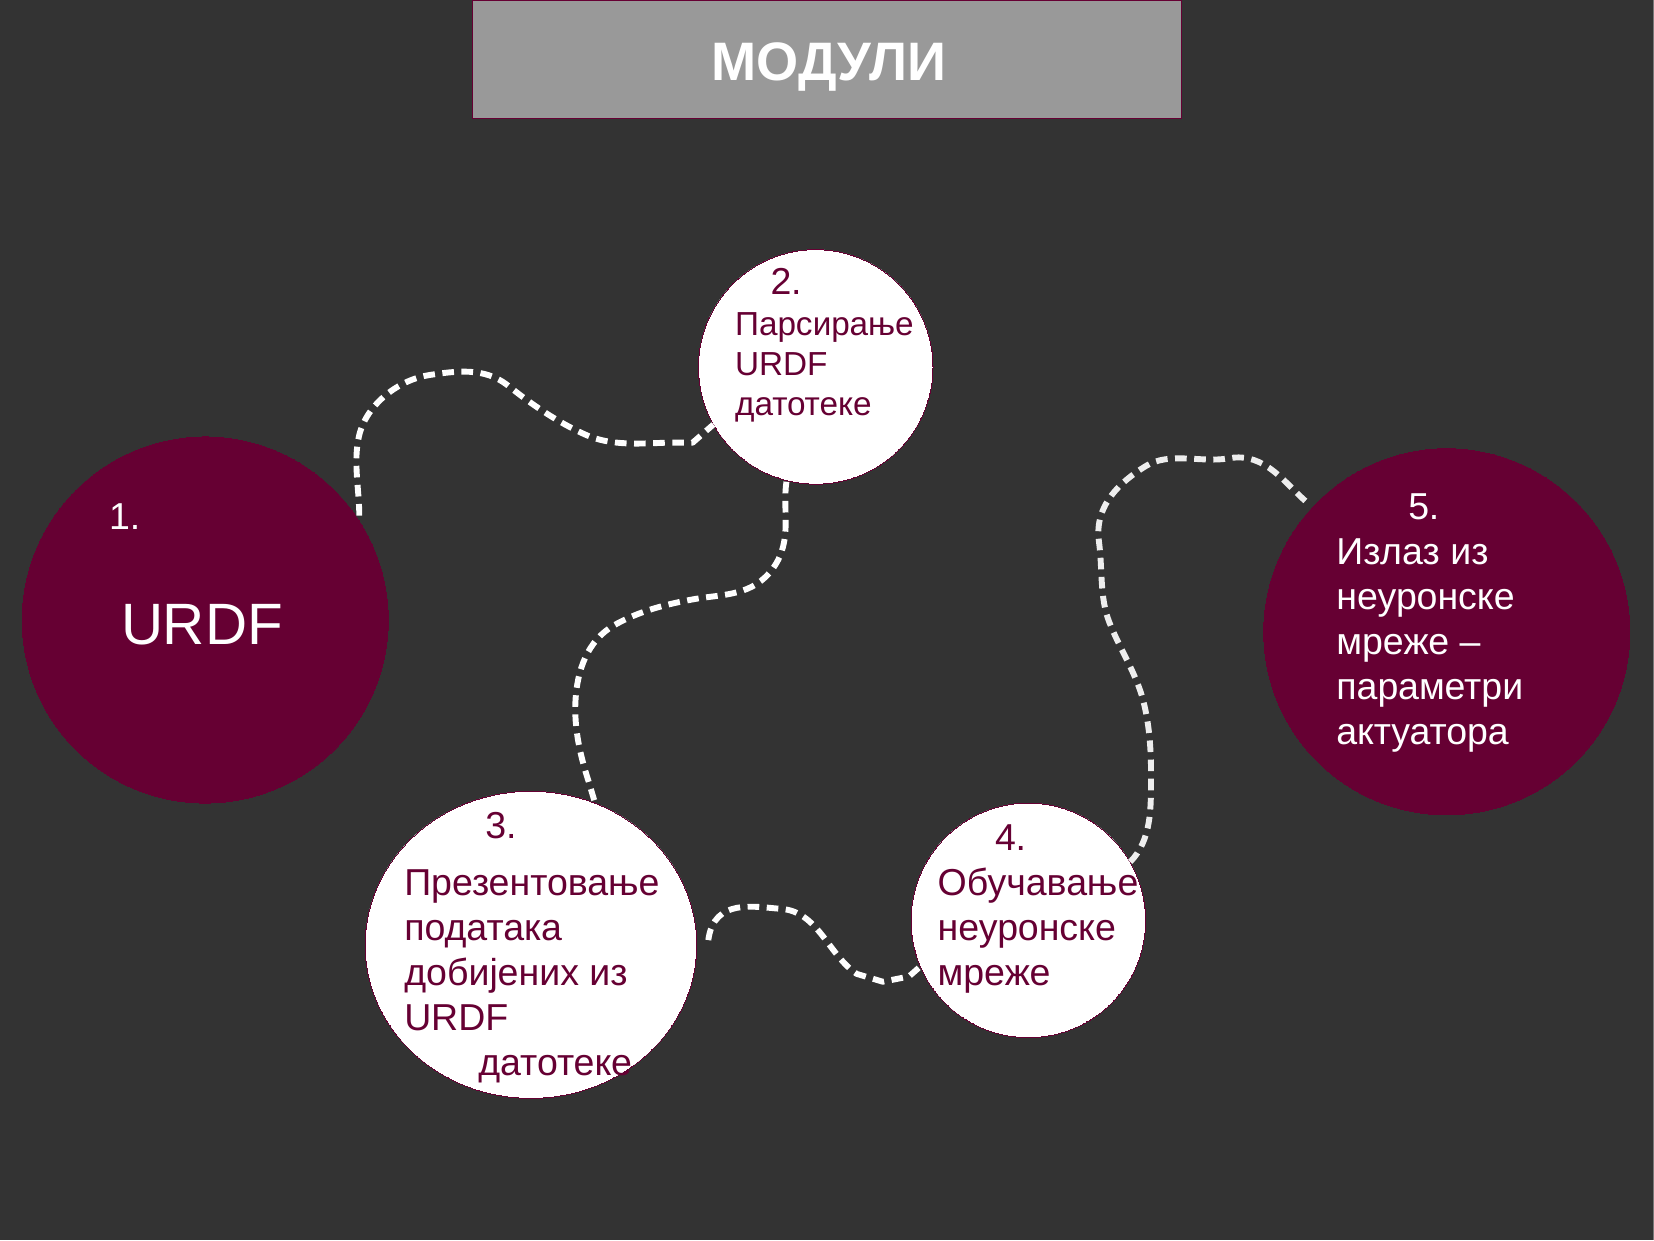

МОДУЛИ
2.
Парсирање
URDF датотеке
5.
1.
Излаз из неуронске мреже – параметри актуатора
URDF
3.
4.
Презентовање података добијених из URDF 		датотеке
Обучавање неуронске мреже